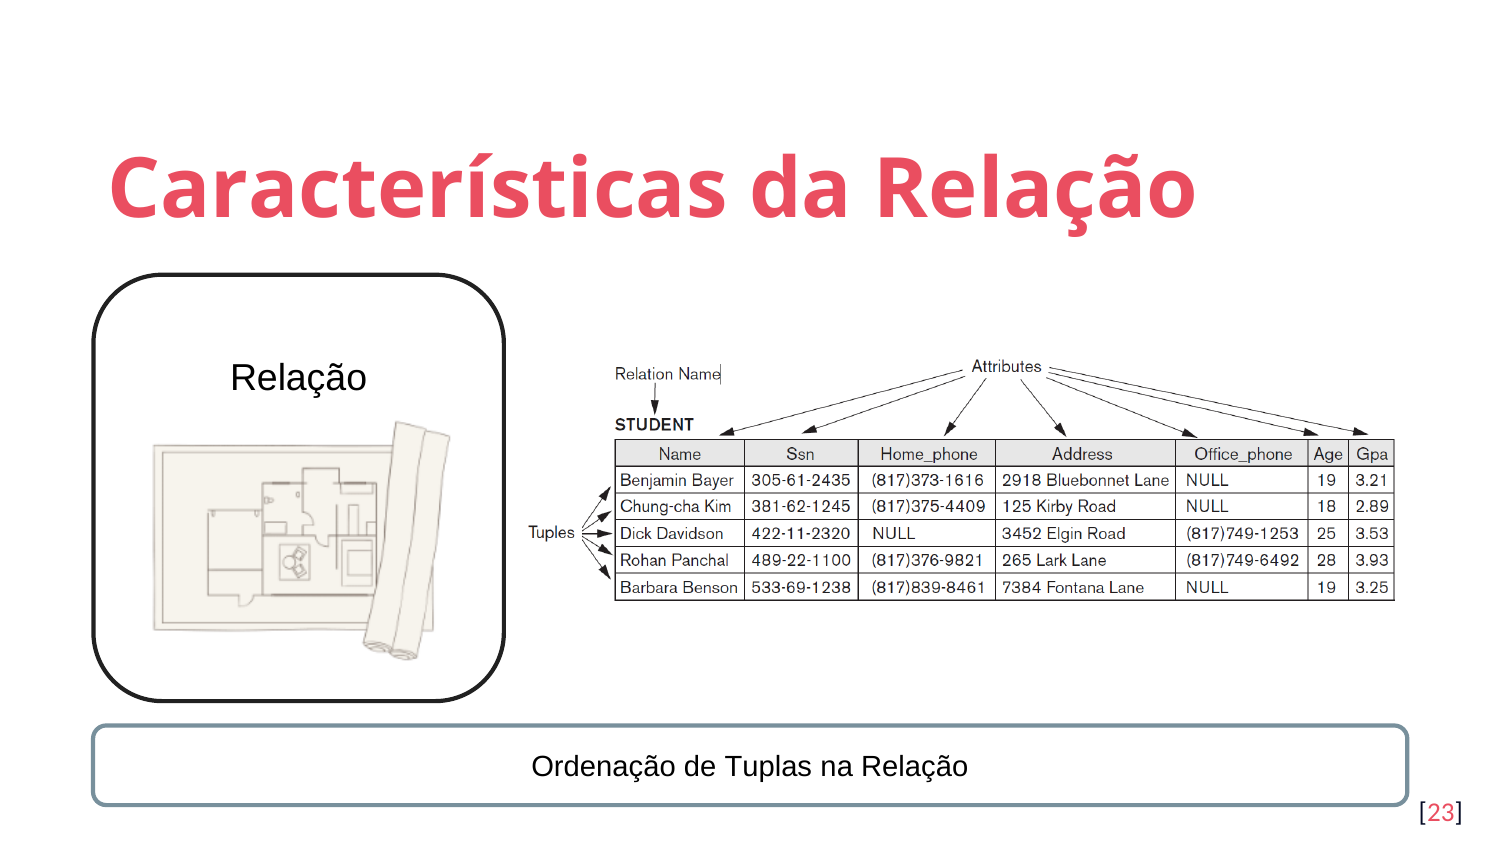

Características da Relação
Relação
Ordenação de Tuplas na Relação